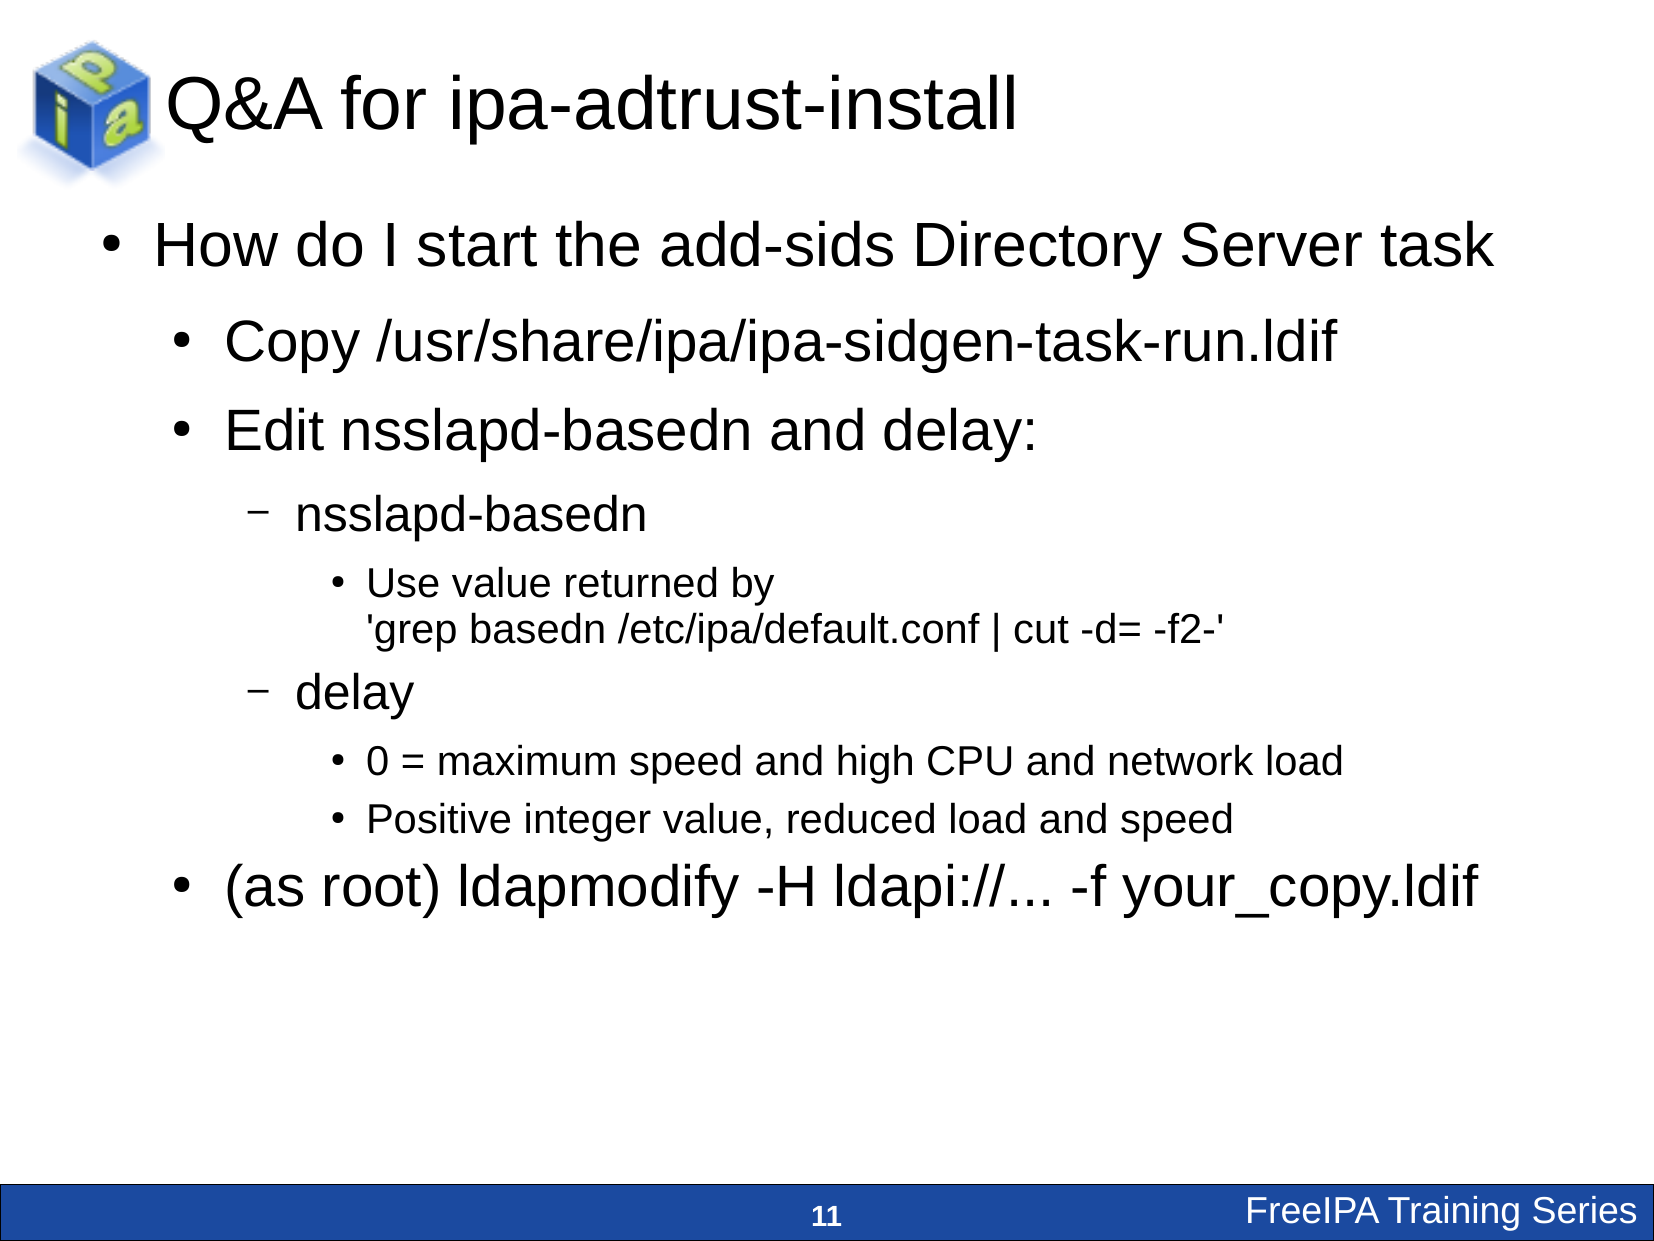

# Q&A for ipa-adtrust-install
How do I start the add-sids Directory Server task
Copy /usr/share/ipa/ipa-sidgen-task-run.ldif
Edit nsslapd-basedn and delay:
nsslapd-basedn
Use value returned by
'grep basedn /etc/ipa/default.conf | cut -d= -f2-'
delay
0 = maximum speed and high CPU and network load
Positive integer value, reduced load and speed
(as root) ldapmodify -H ldapi://... -f your_copy.ldif
11